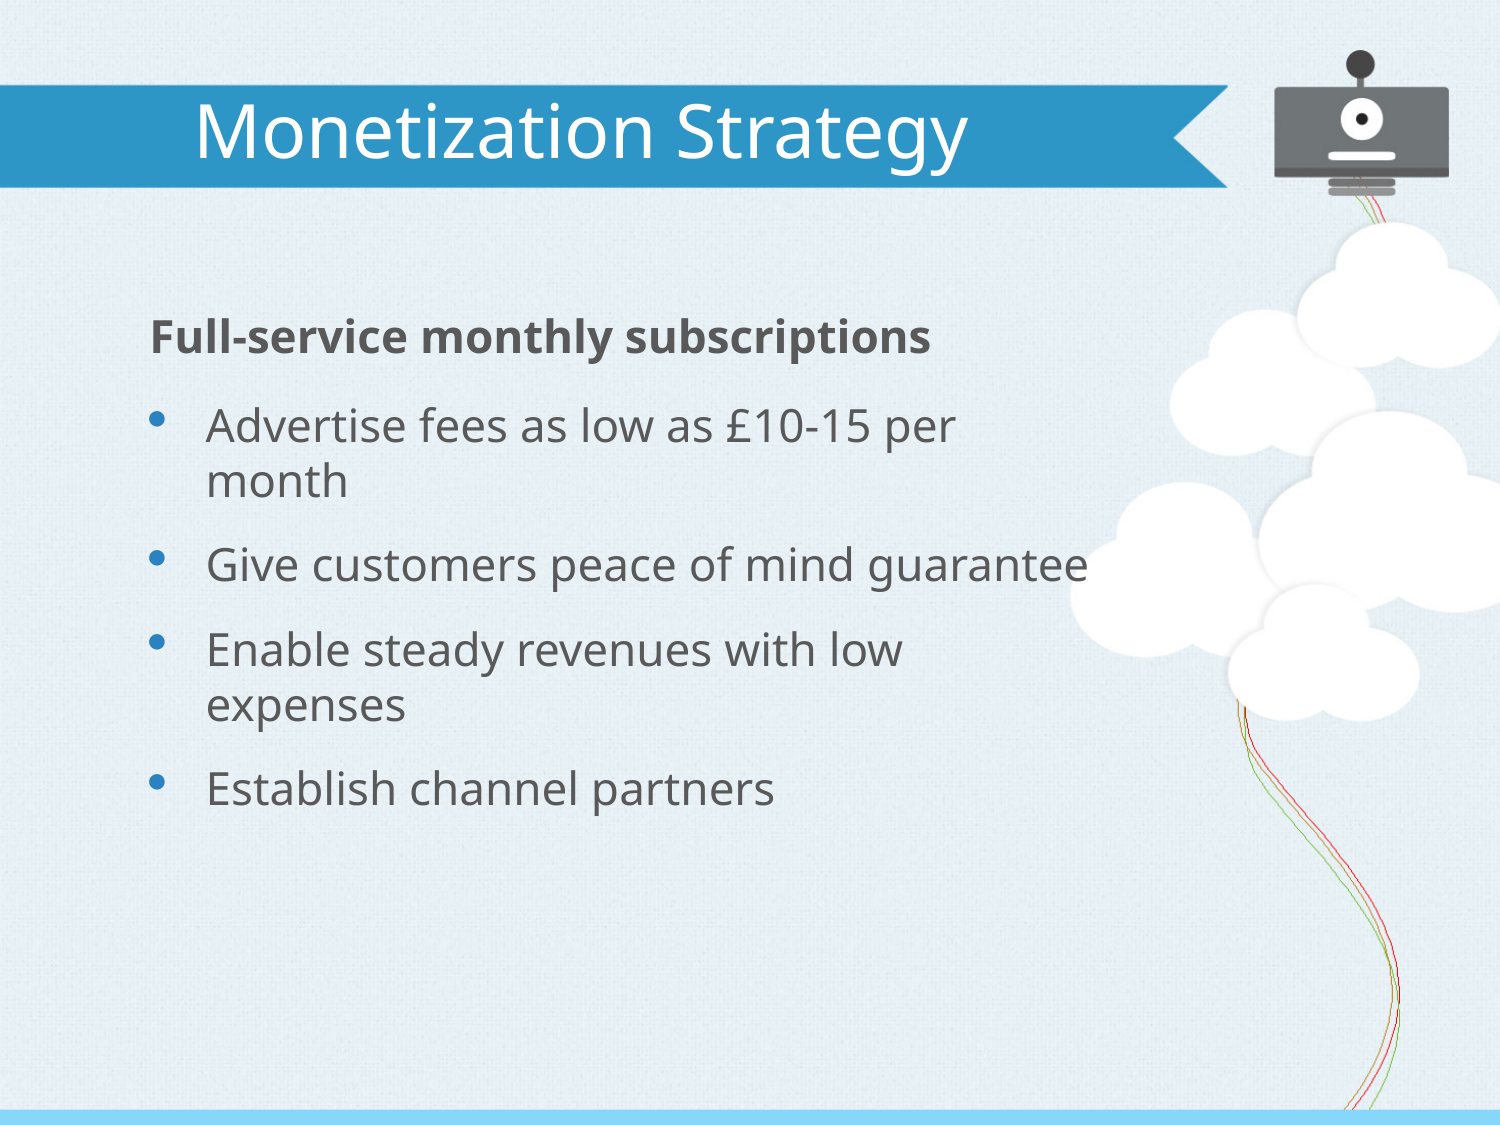

Monetization Strategy
Full-service monthly subscriptions
# Advertise fees as low as £10-15 per month
Give customers peace of mind guarantee
Enable steady revenues with low expenses
Establish channel partners